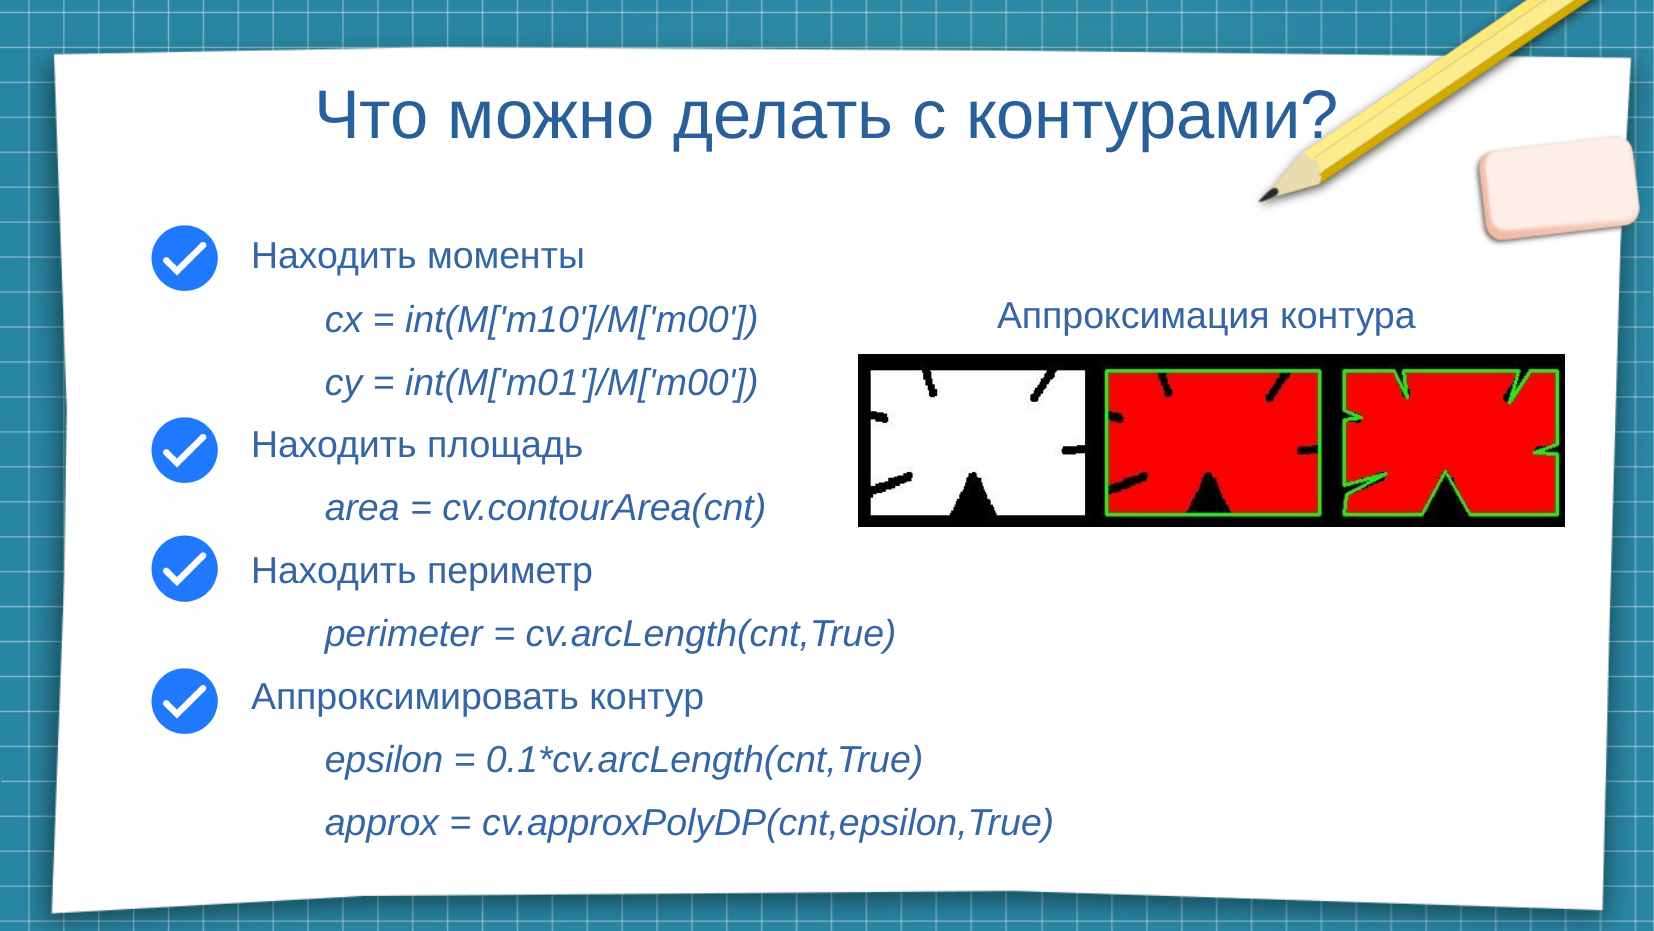

# Что можно делать с контурами?
Находить моменты
	cx = int(M['m10']/M['m00'])
	cy = int(M['m01']/M['m00'])
Находить площадь
	area = cv.contourArea(cnt)
Находить периметр
	perimeter = cv.arcLength(cnt,True)
Аппроксимировать контур
	epsilon = 0.1*cv.arcLength(cnt,True)
	approx = cv.approxPolyDP(cnt,epsilon,True)
Аппроксимация контура